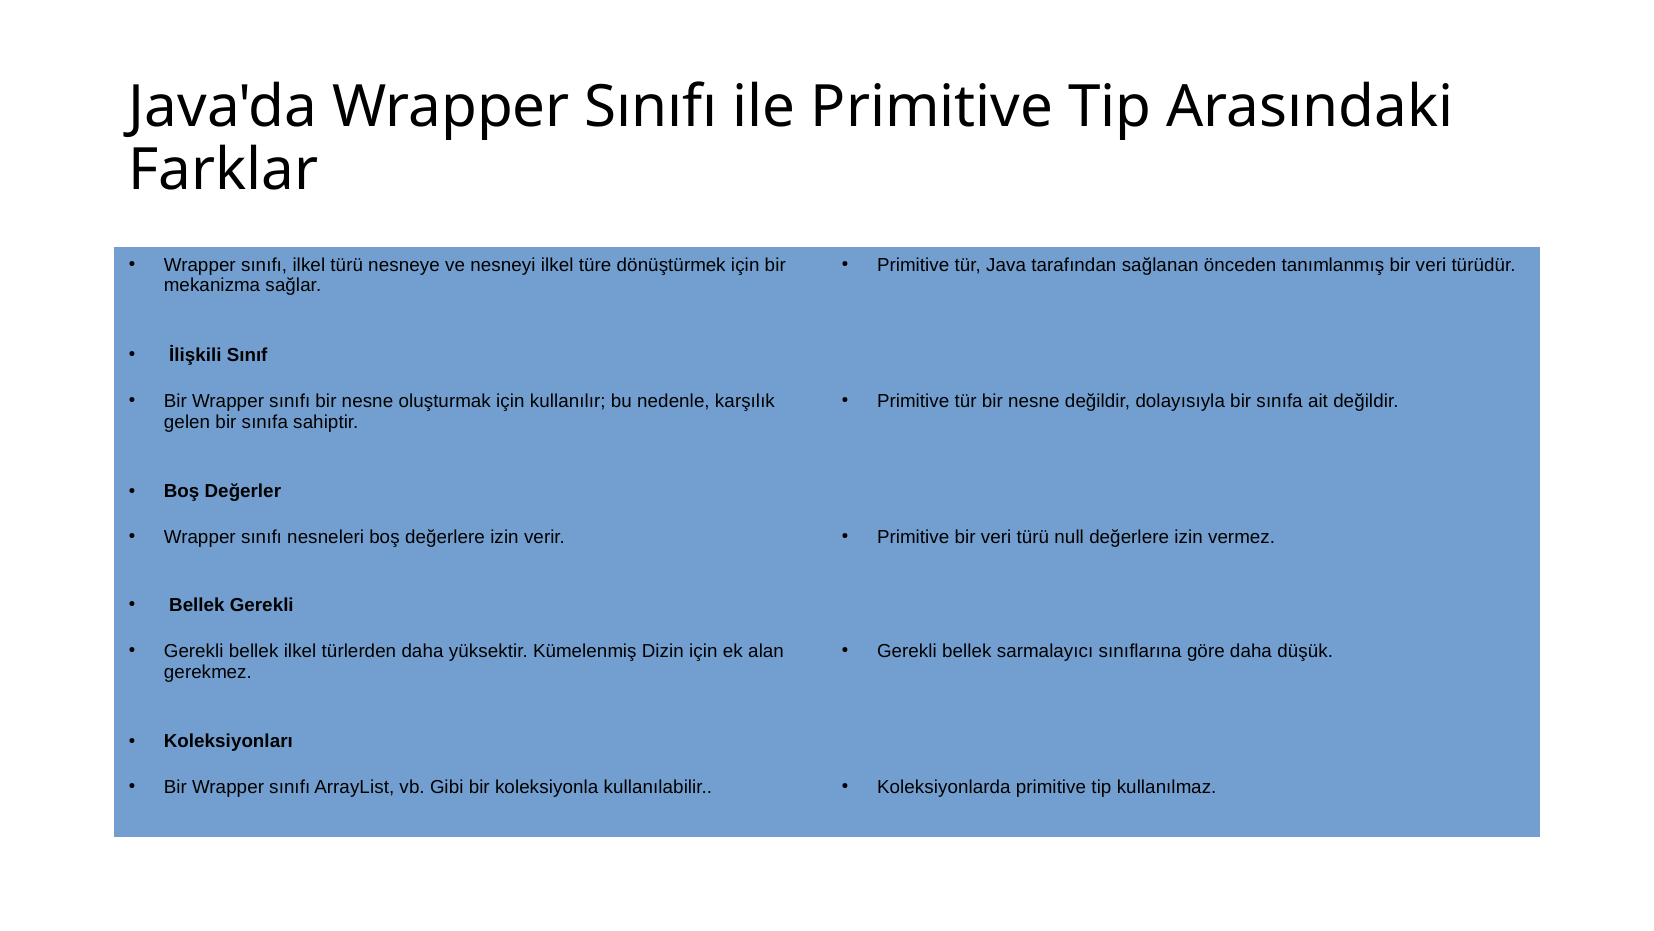

# Java'da Wrapper Sınıfı ile Primitive Tip Arasındaki Farklar
| Wrapper sınıfı, ilkel türü nesneye ve nesneyi ilkel türe dönüştürmek için bir mekanizma sağlar. | Primitive tür, Java tarafından sağlanan önceden tanımlanmış bir veri türüdür. |
| --- | --- |
| İlişkili Sınıf | |
| Bir Wrapper sınıfı bir nesne oluşturmak için kullanılır; bu nedenle, karşılık gelen bir sınıfa sahiptir. | Primitive tür bir nesne değildir, dolayısıyla bir sınıfa ait değildir. |
| Boş Değerler | |
| Wrapper sınıfı nesneleri boş değerlere izin verir. | Primitive bir veri türü null değerlere izin vermez. |
| Bellek Gerekli | |
| Gerekli bellek ilkel türlerden daha yüksektir. Kümelenmiş Dizin için ek alan gerekmez. | Gerekli bellek sarmalayıcı sınıflarına göre daha düşük. |
| Koleksiyonları | |
| Bir Wrapper sınıfı ArrayList, vb. Gibi bir koleksiyonla kullanılabilir.. | Koleksiyonlarda primitive tip kullanılmaz. |